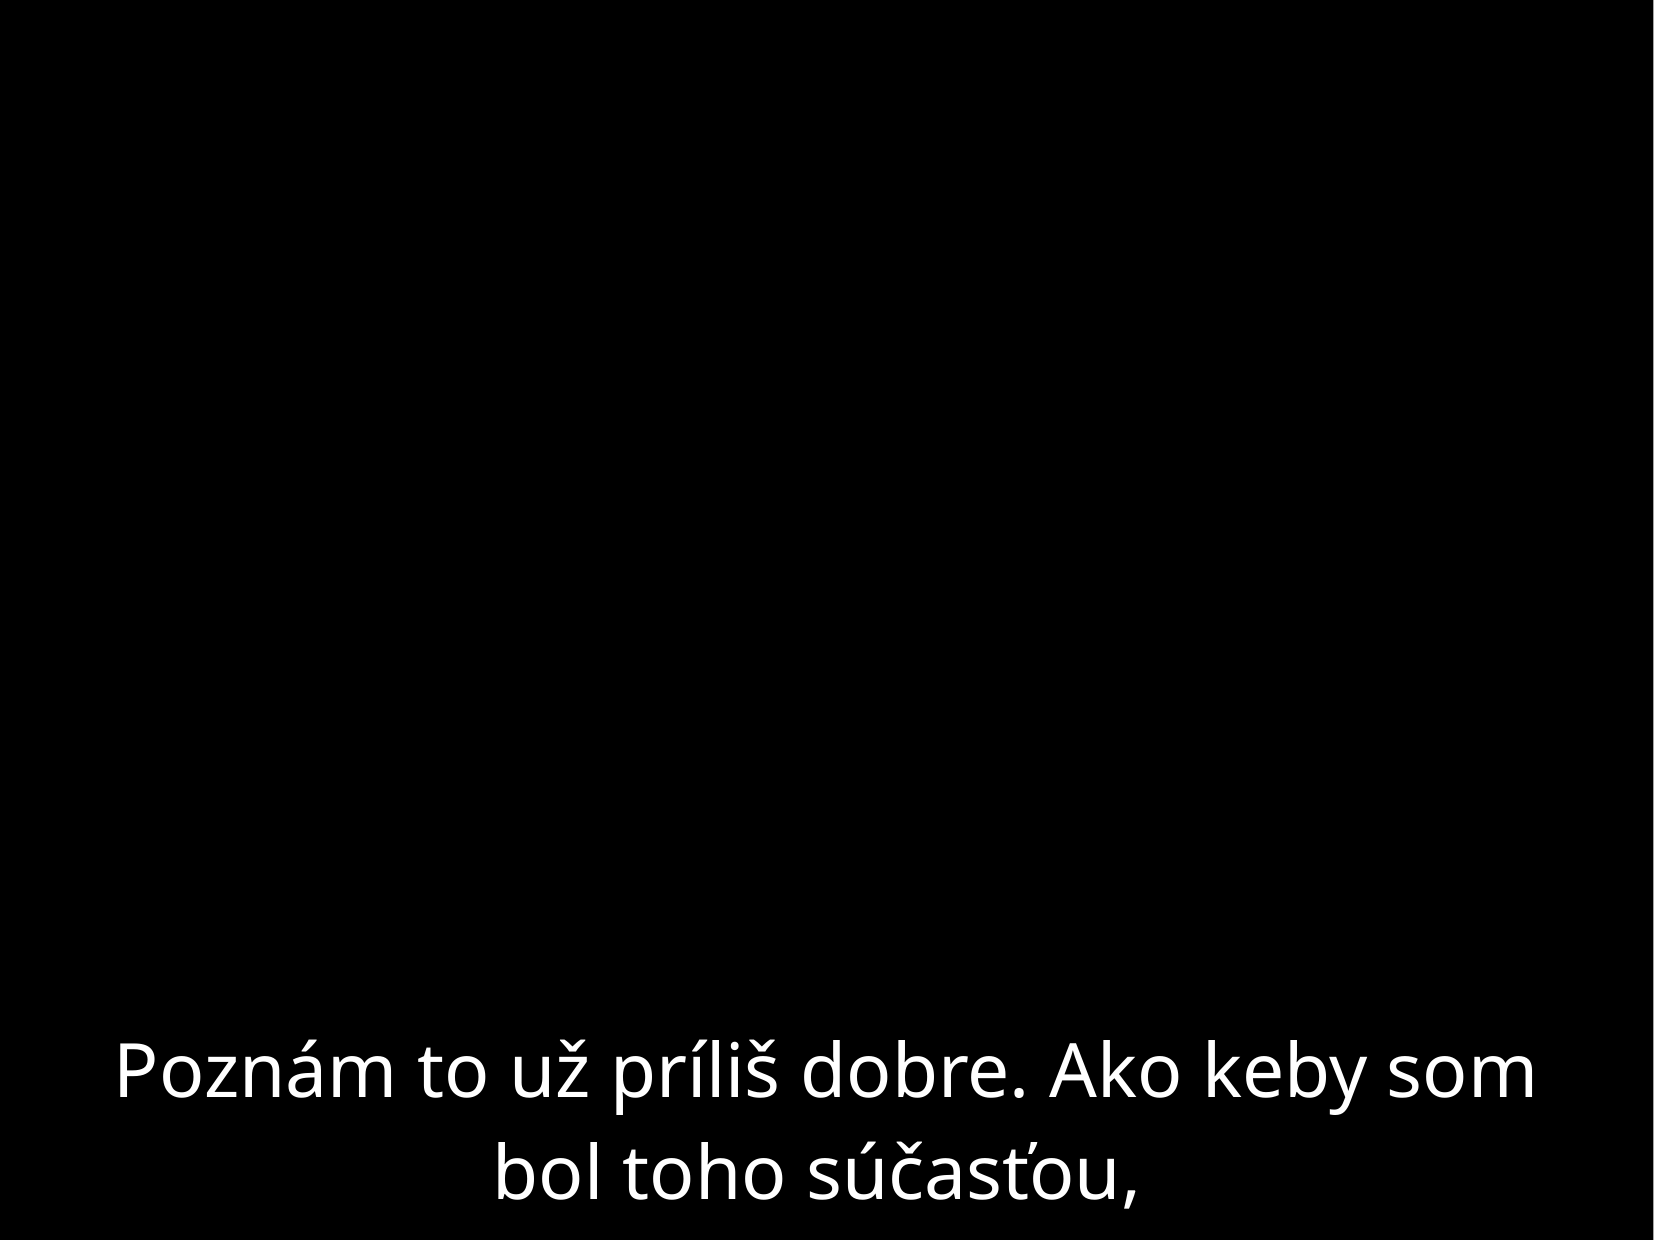

# Poznám to už príliš dobre. Ako keby som bol toho súčasťou,